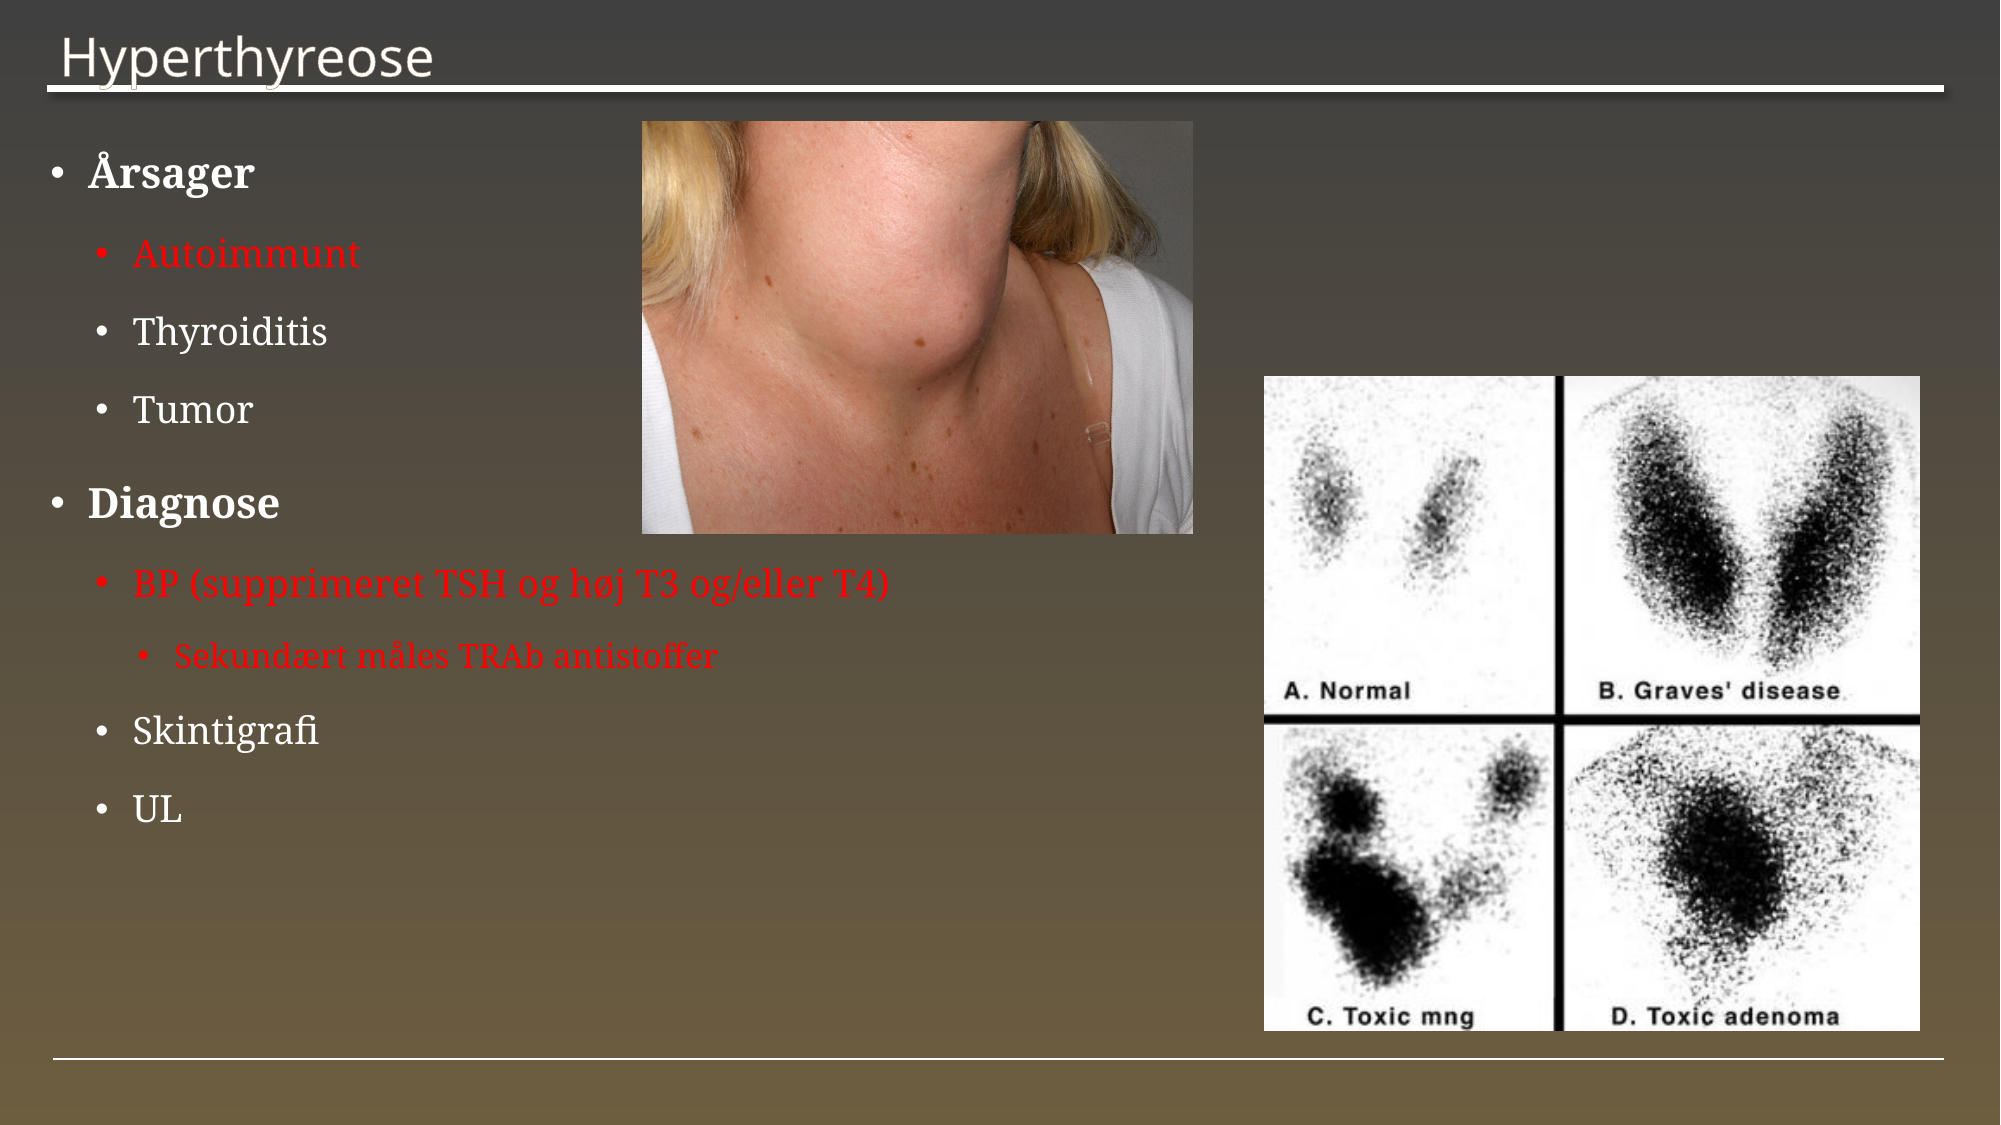

#
Hyperthyreose
Årsager
Autoimmunt
Thyroiditis
Tumor
Diagnose
BP (supprimeret TSH og høj T3 og/eller T4)
Sekundært måles TRAb antistoffer
Skintigrafi
UL